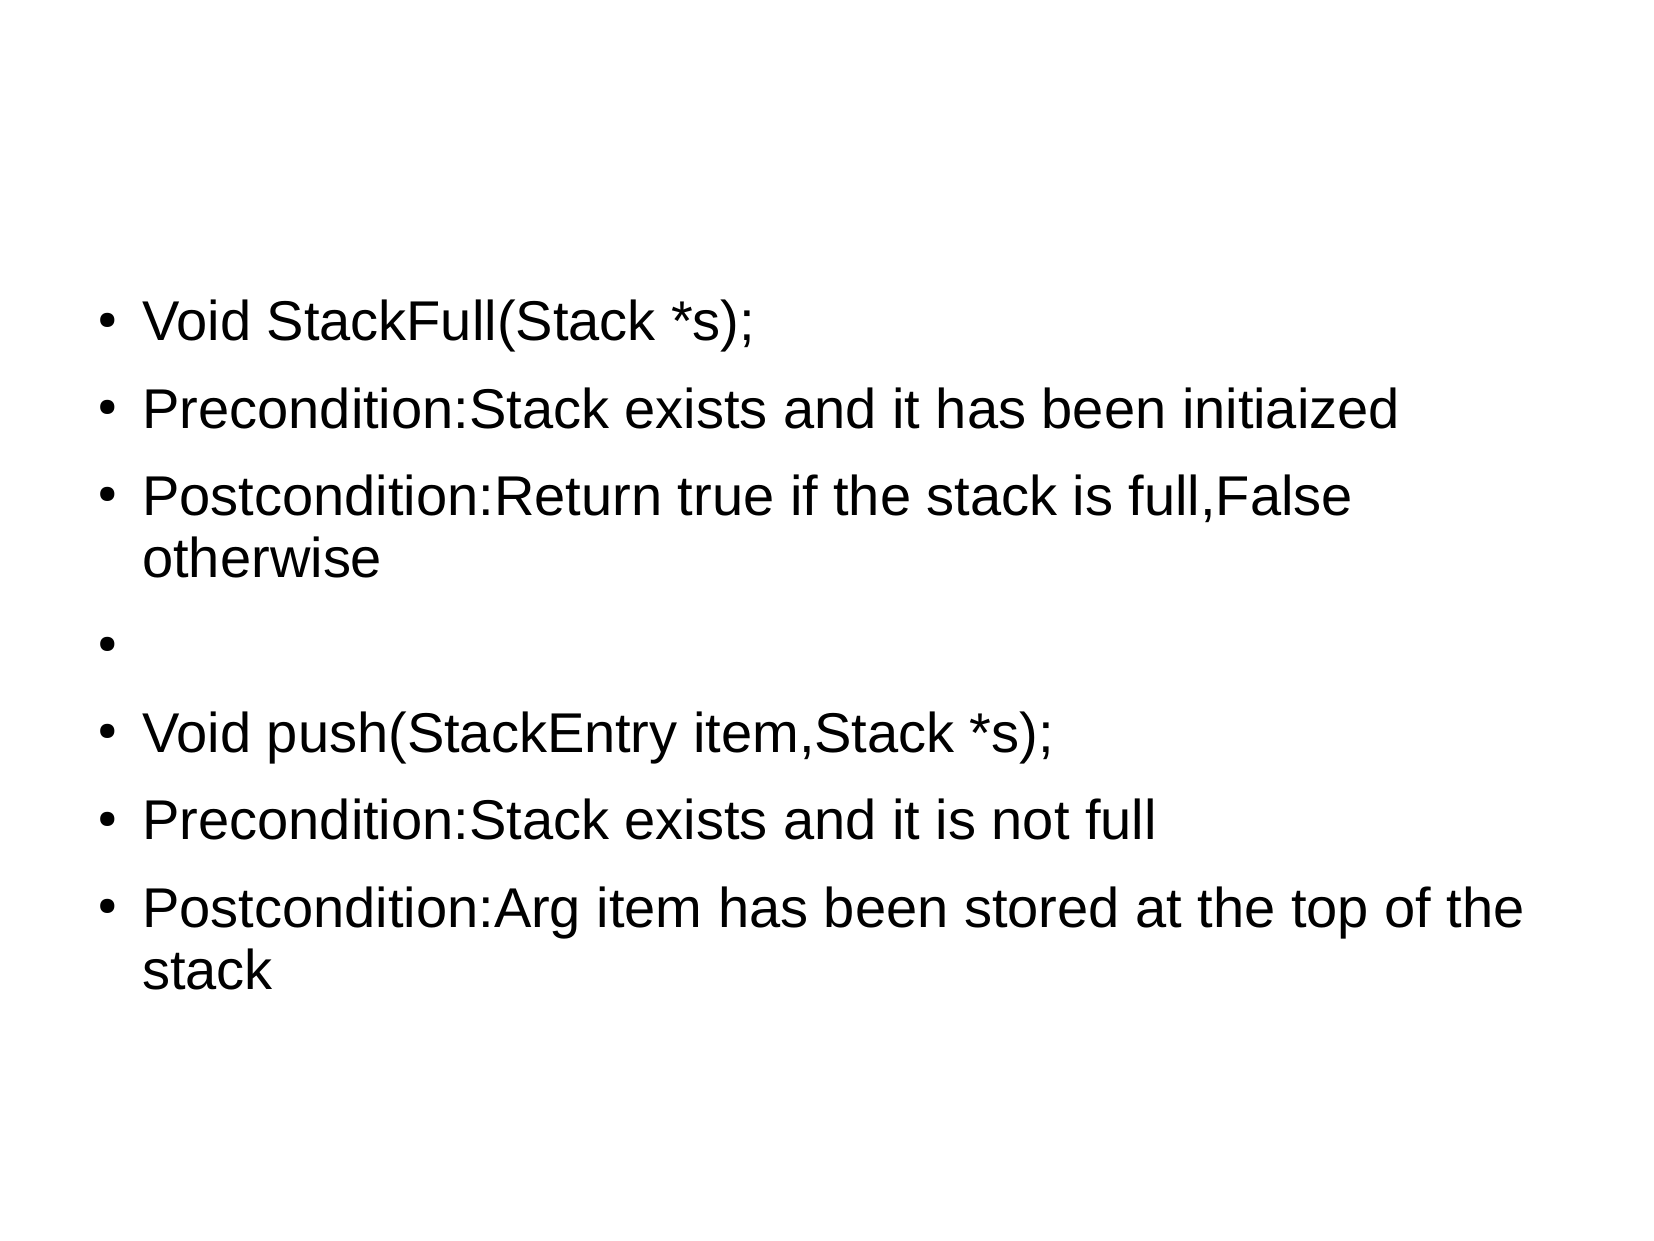

#
Void StackFull(Stack *s);
Precondition:Stack exists and it has been initiaized
Postcondition:Return true if the stack is full,False otherwise
Void push(StackEntry item,Stack *s);
Precondition:Stack exists and it is not full
Postcondition:Arg item has been stored at the top of the stack